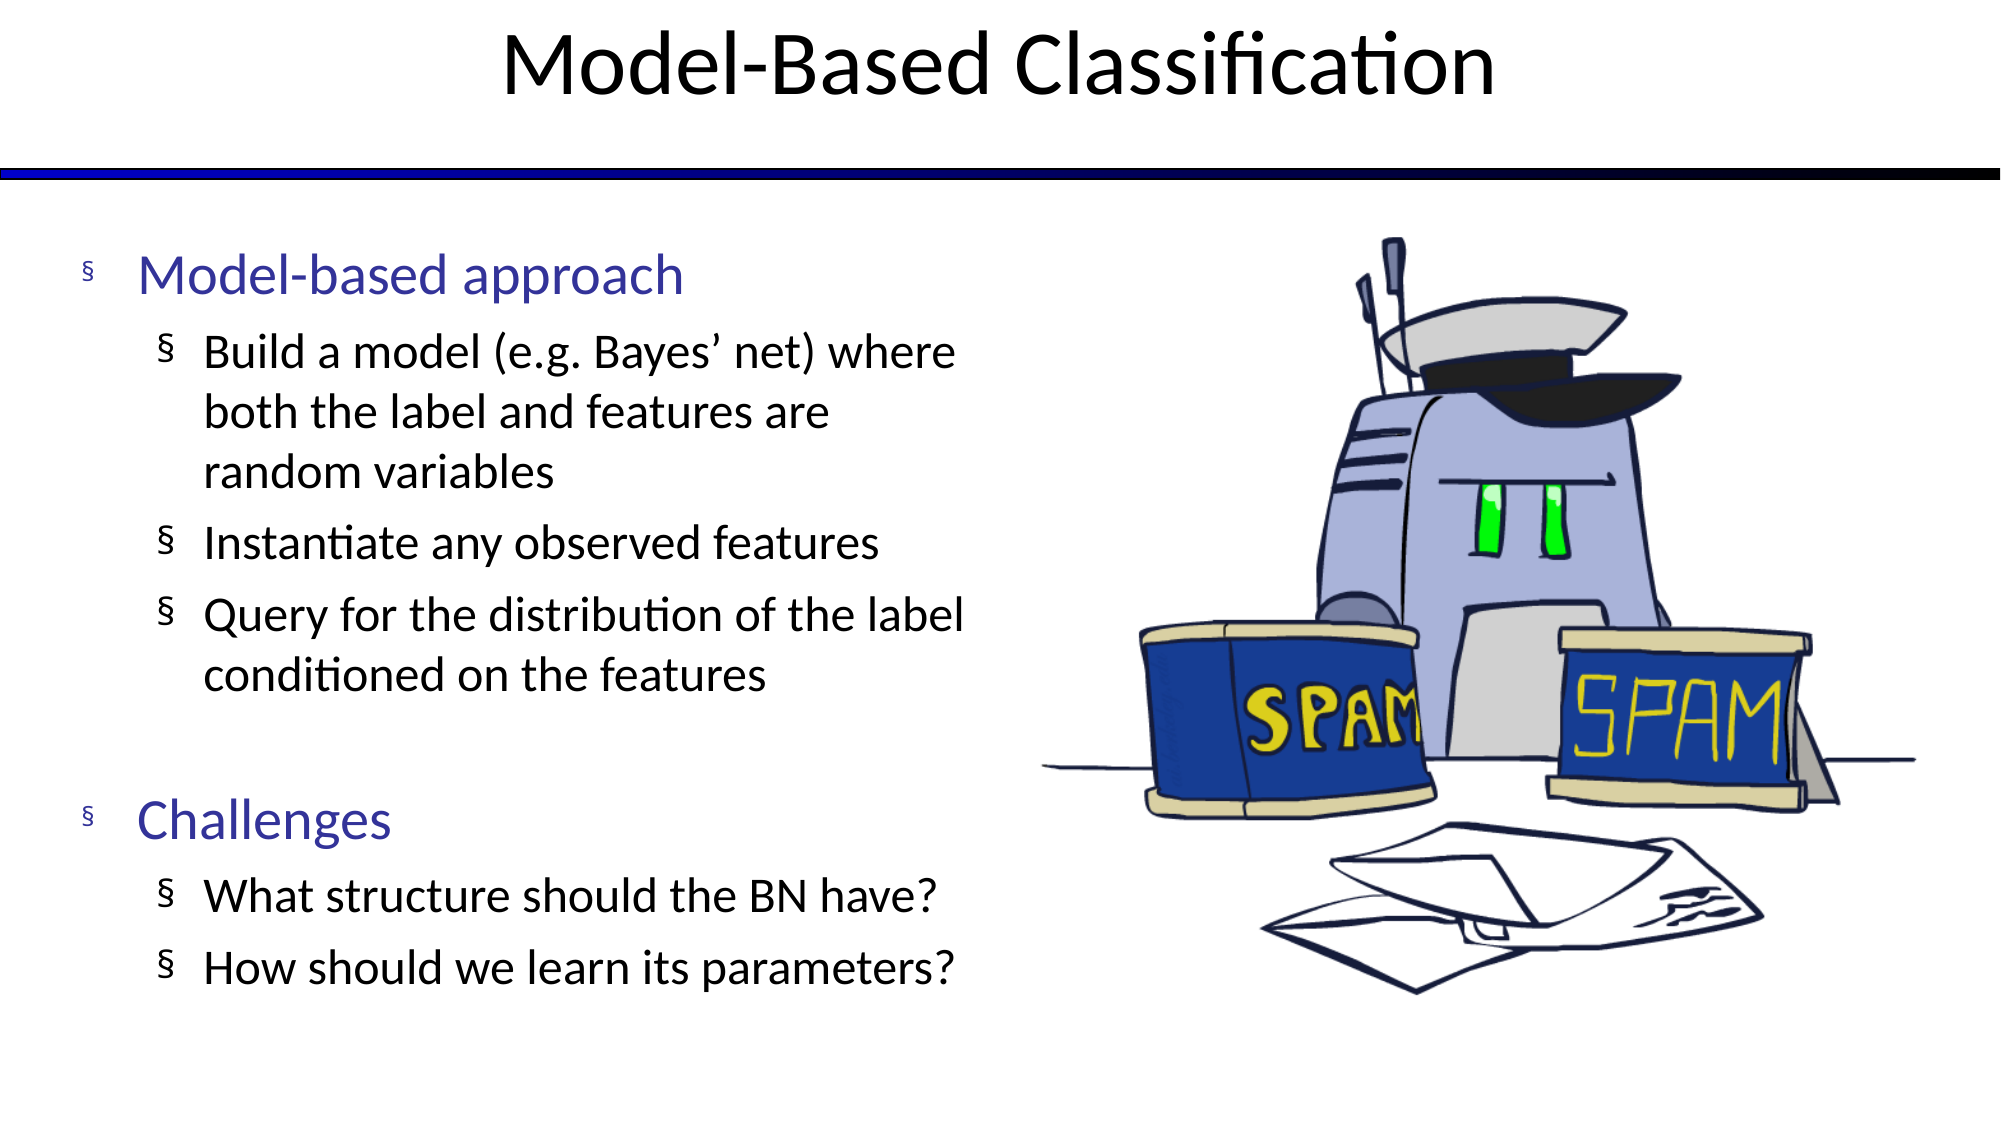

# Model-Based Classification
Model-based approach
Build a model (e.g. Bayes’ net) where both the label and features are random variables
Instantiate any observed features
Query for the distribution of the label conditioned on the features
Challenges
What structure should the BN have?
How should we learn its parameters?